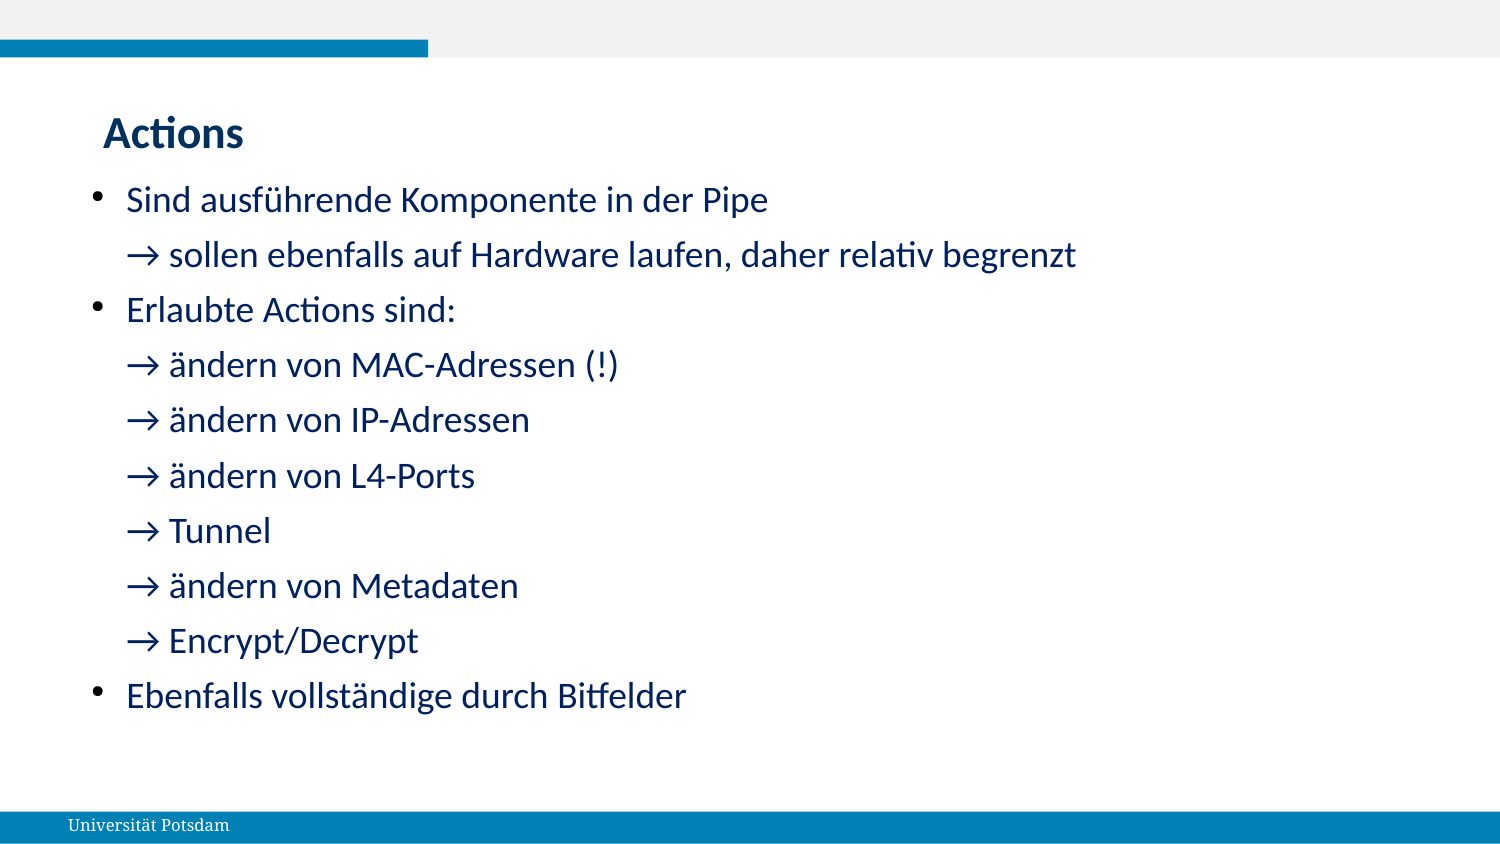

# Actions
Sind ausführende Komponente in der Pipe
→ sollen ebenfalls auf Hardware laufen, daher relativ begrenzt
Erlaubte Actions sind:
→ ändern von MAC-Adressen (!)
→ ändern von IP-Adressen
→ ändern von L4-Ports
→ Tunnel
→ ändern von Metadaten
→ Encrypt/Decrypt
Ebenfalls vollständige durch Bitfelder